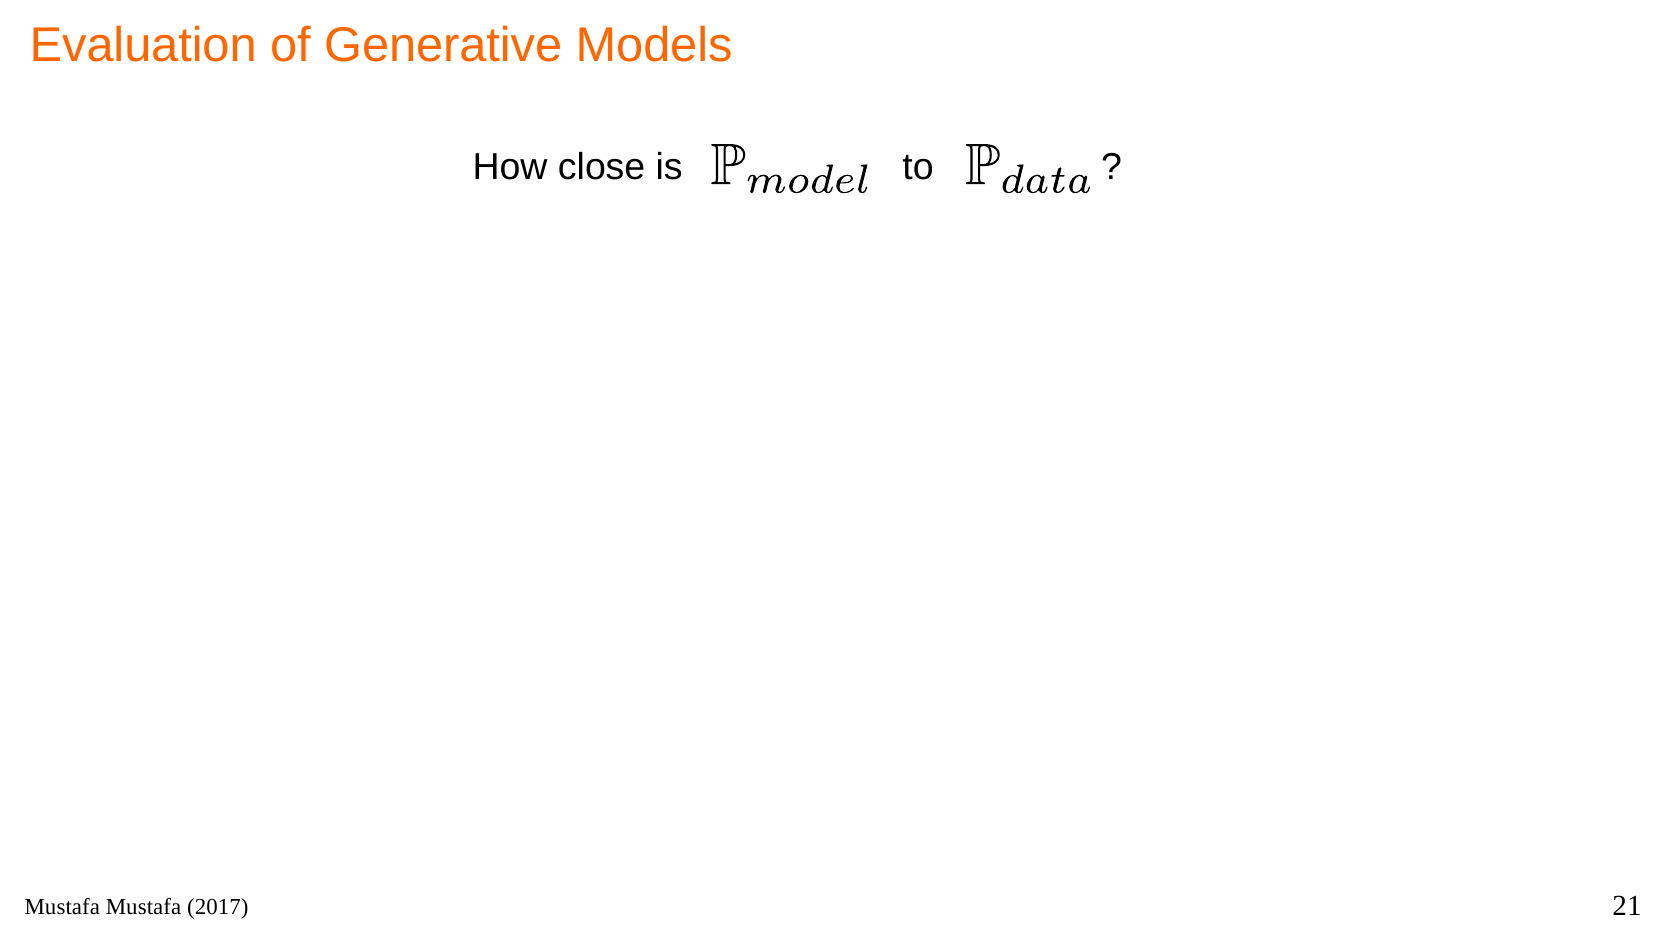

# Evaluation of Generative Models
How close is to ?
21
Mustafa Mustafa (2017)